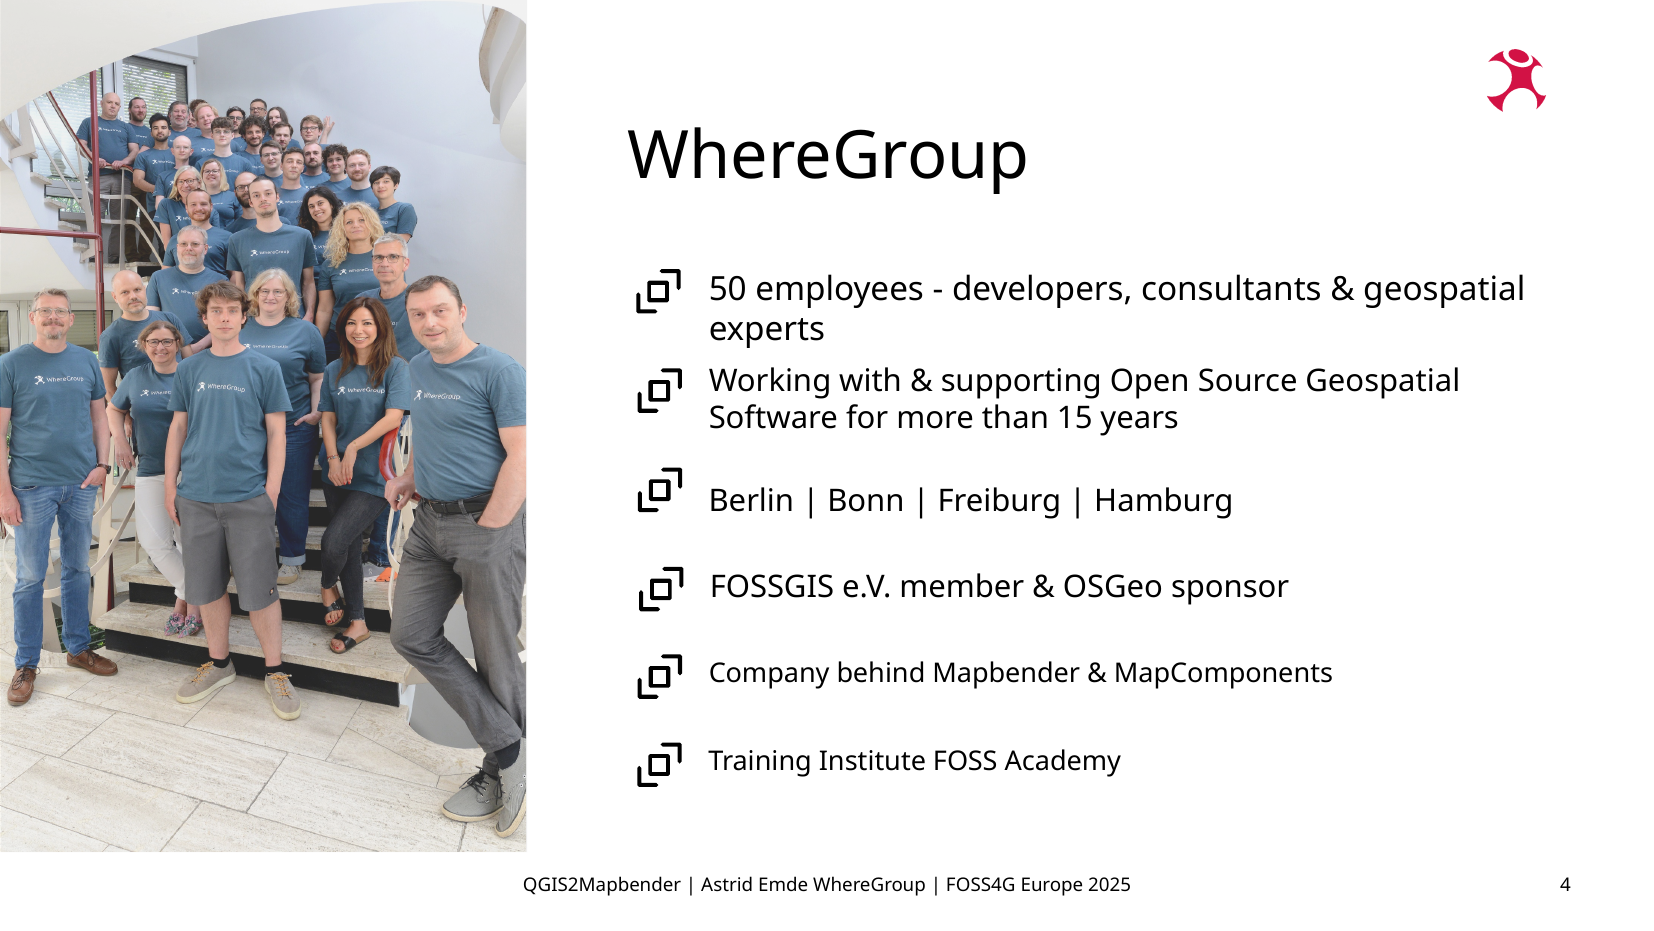

WhereGroup
50 employees - developers, consultants & geospatial experts
Working with & supporting Open Source Geospatial Software for more than 15 years
Berlin | Bonn | Freiburg | Hamburg
FOSSGIS e.V. member & OSGeo sponsor
Company behind Mapbender & MapComponents
Training Institute FOSS Academy
QGIS2Mapbender | Astrid Emde WhereGroup | FOSS4G Europe 2025
4